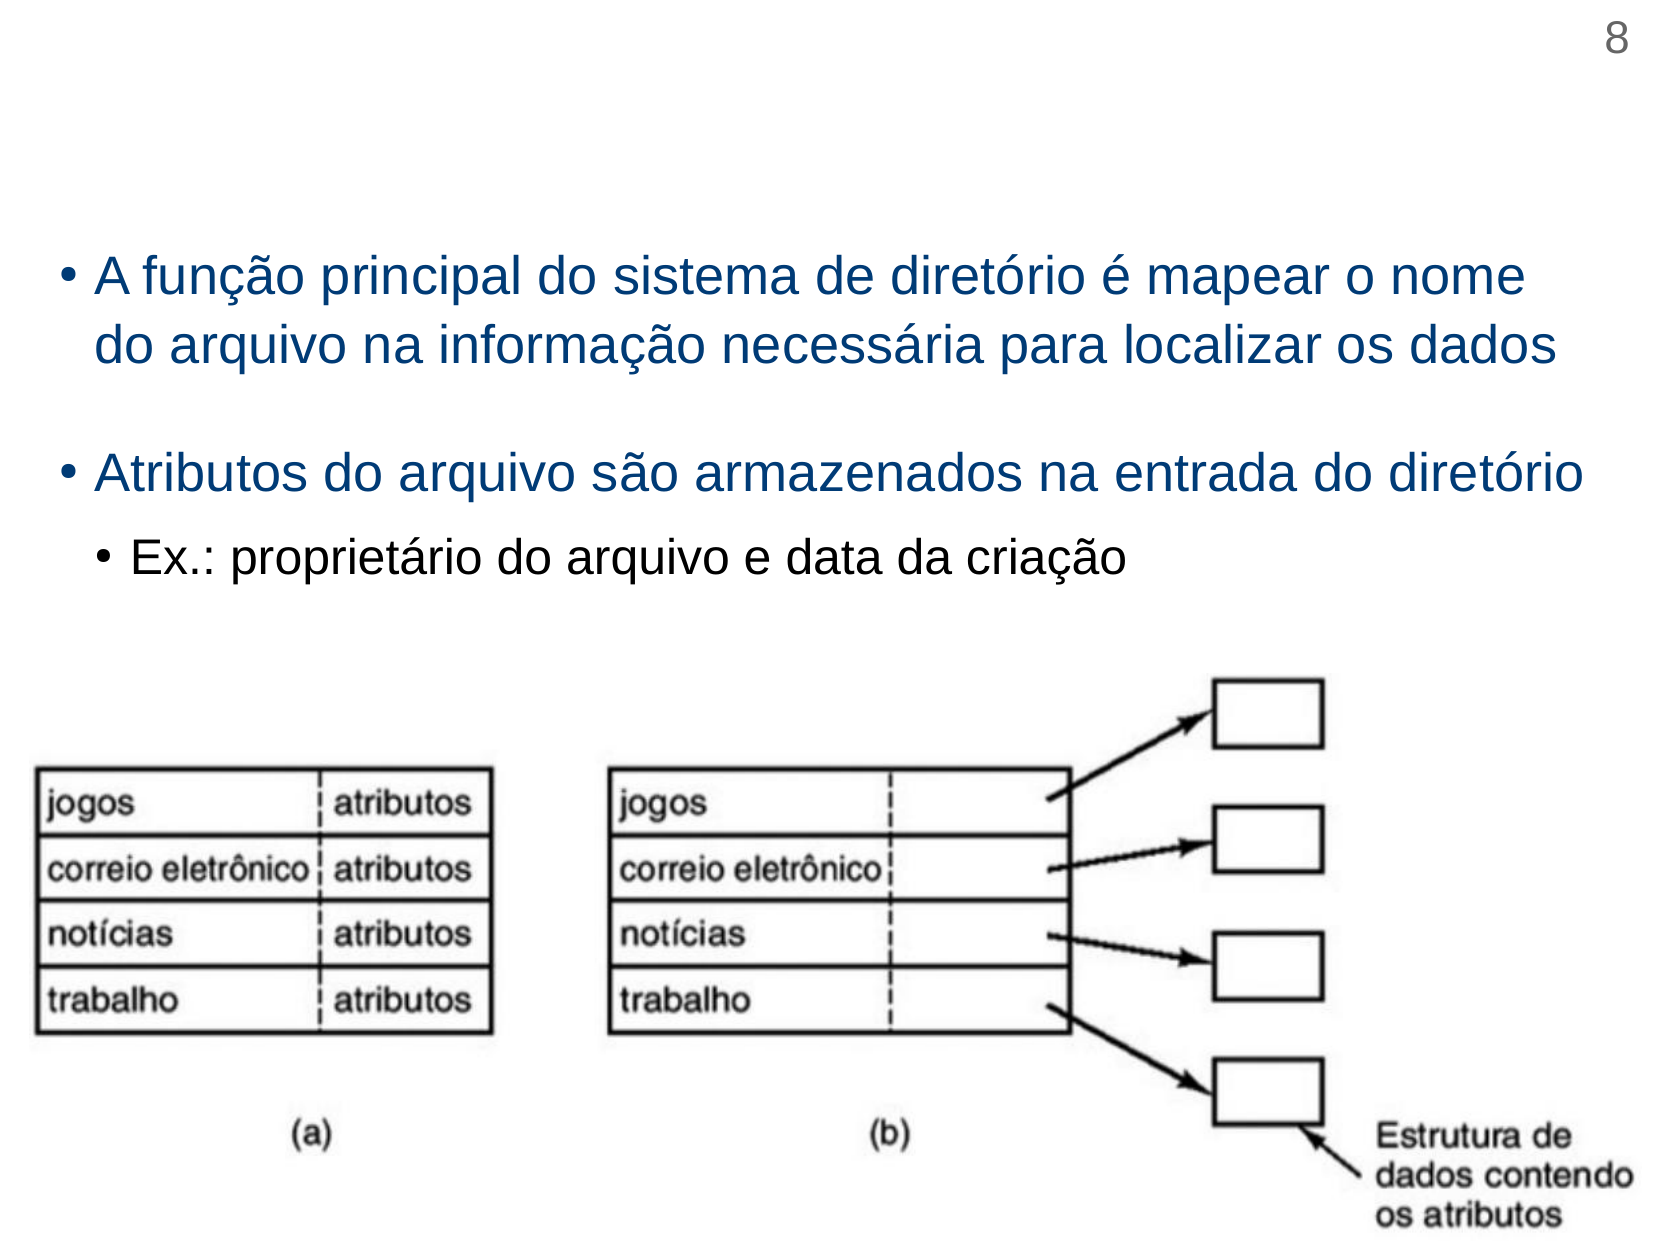

8
#
A função principal do sistema de diretório é mapear o nome do arquivo na informação necessária para localizar os dados
Atributos do arquivo são armazenados na entrada do diretório
Ex.: proprietário do arquivo e data da criação